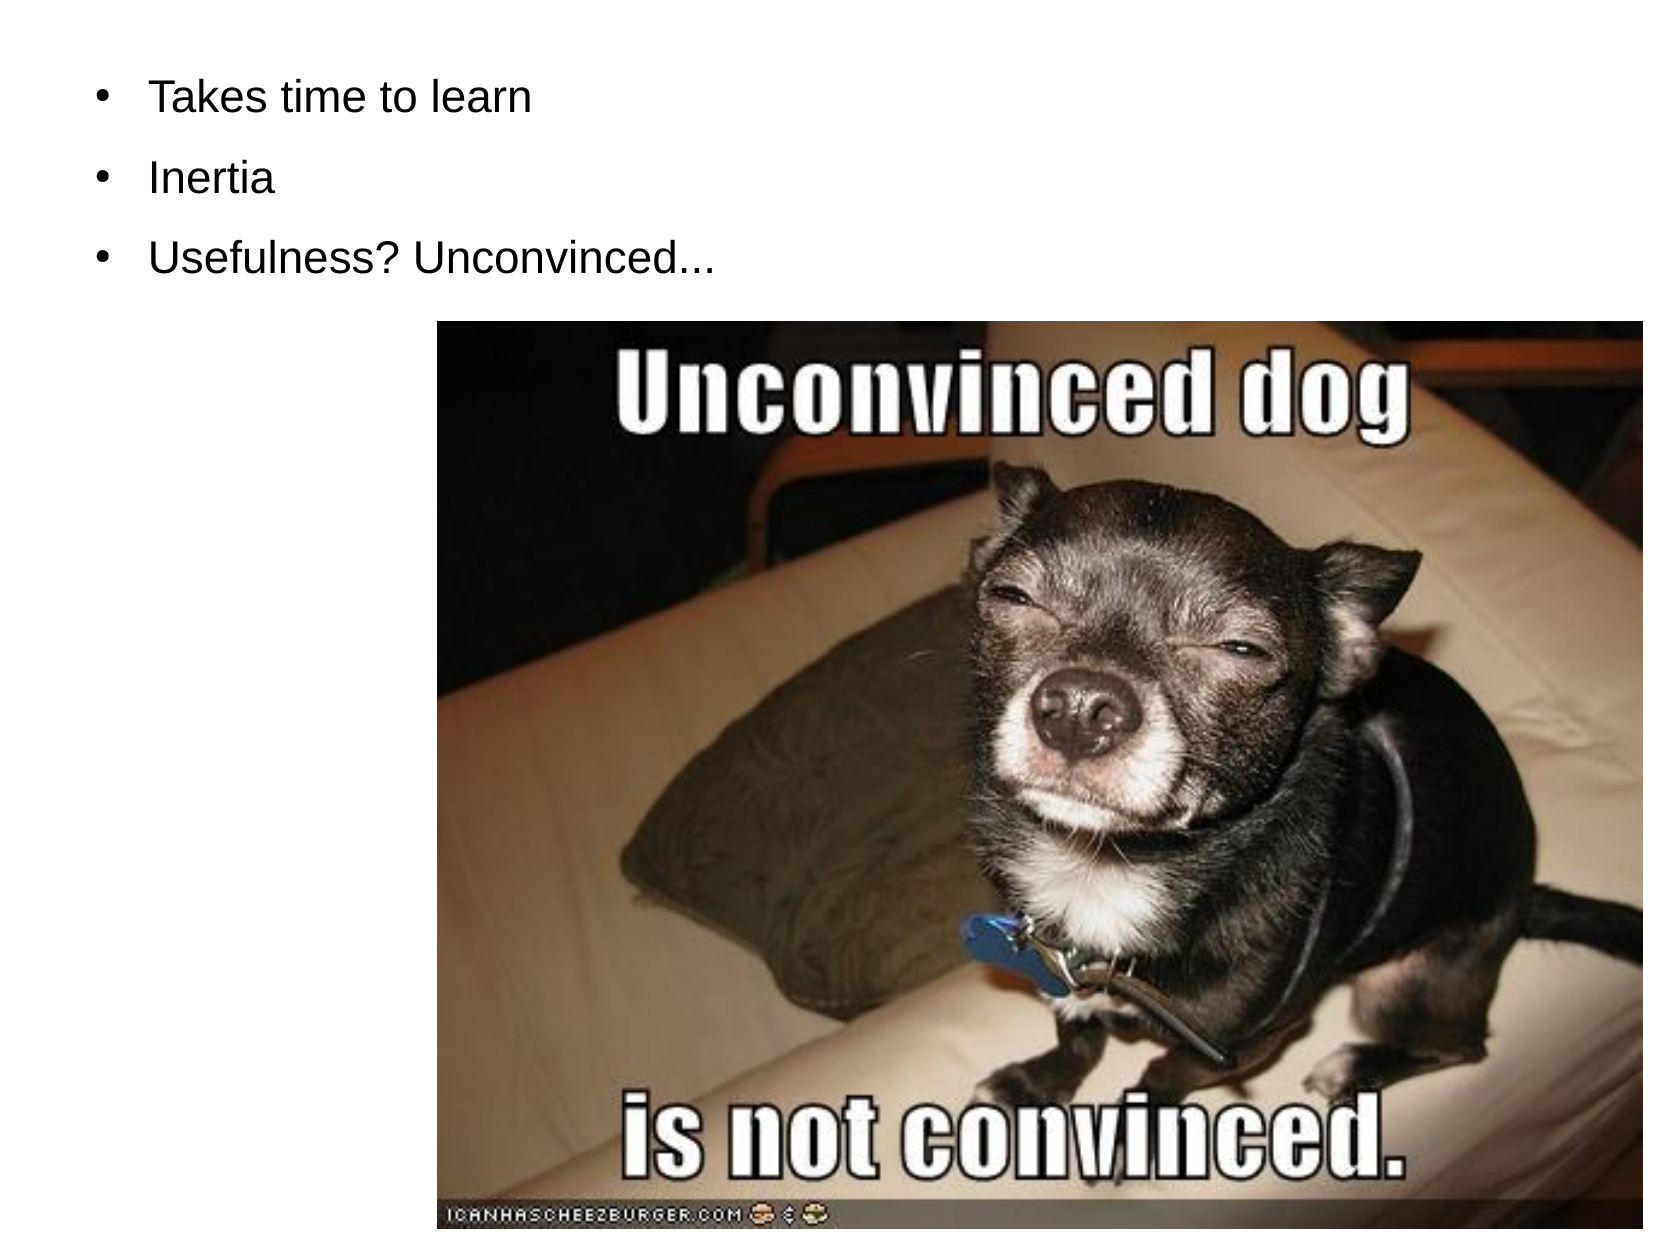

# Takes time to learn
Inertia
Usefulness? Unconvinced...